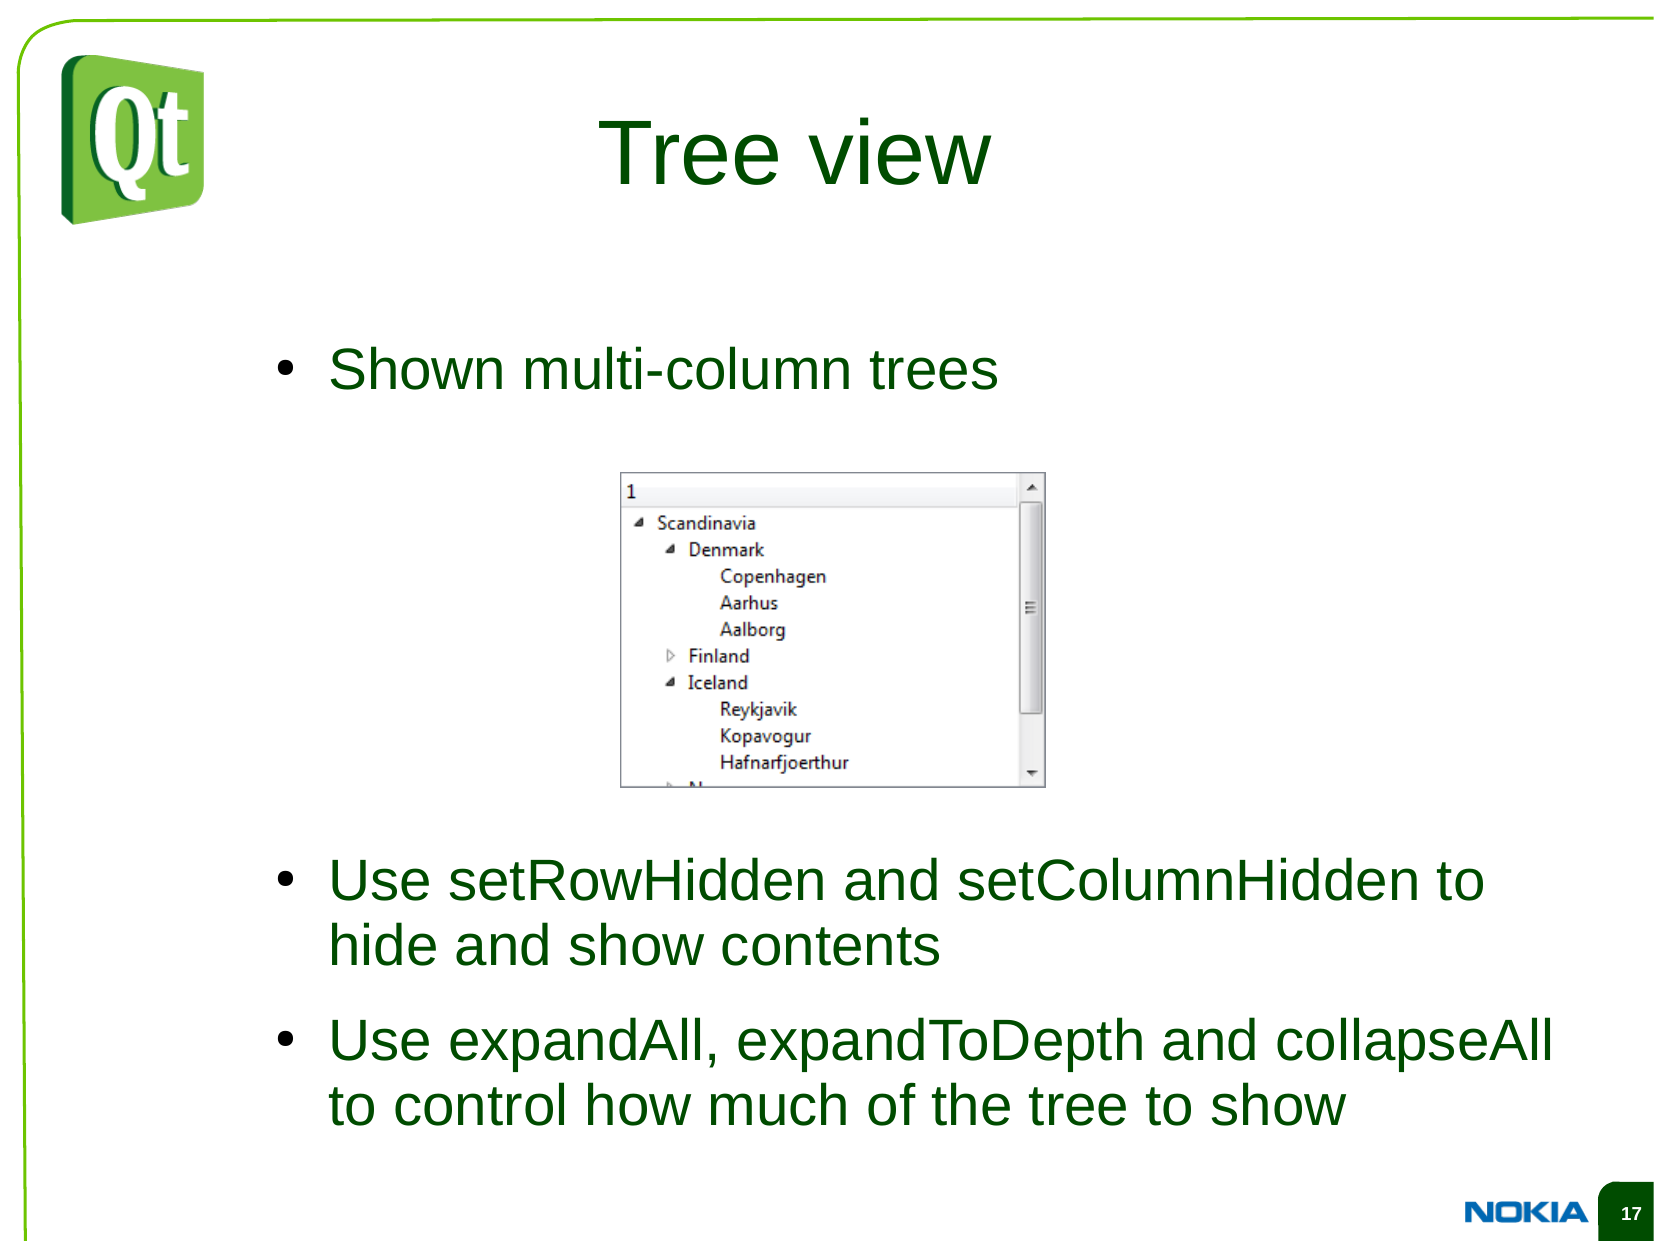

# Tree view
Shown multi-column trees
Use setRowHidden and setColumnHidden to hide and show contents
Use expandAll, expandToDepth and collapseAll to control how much of the tree to show